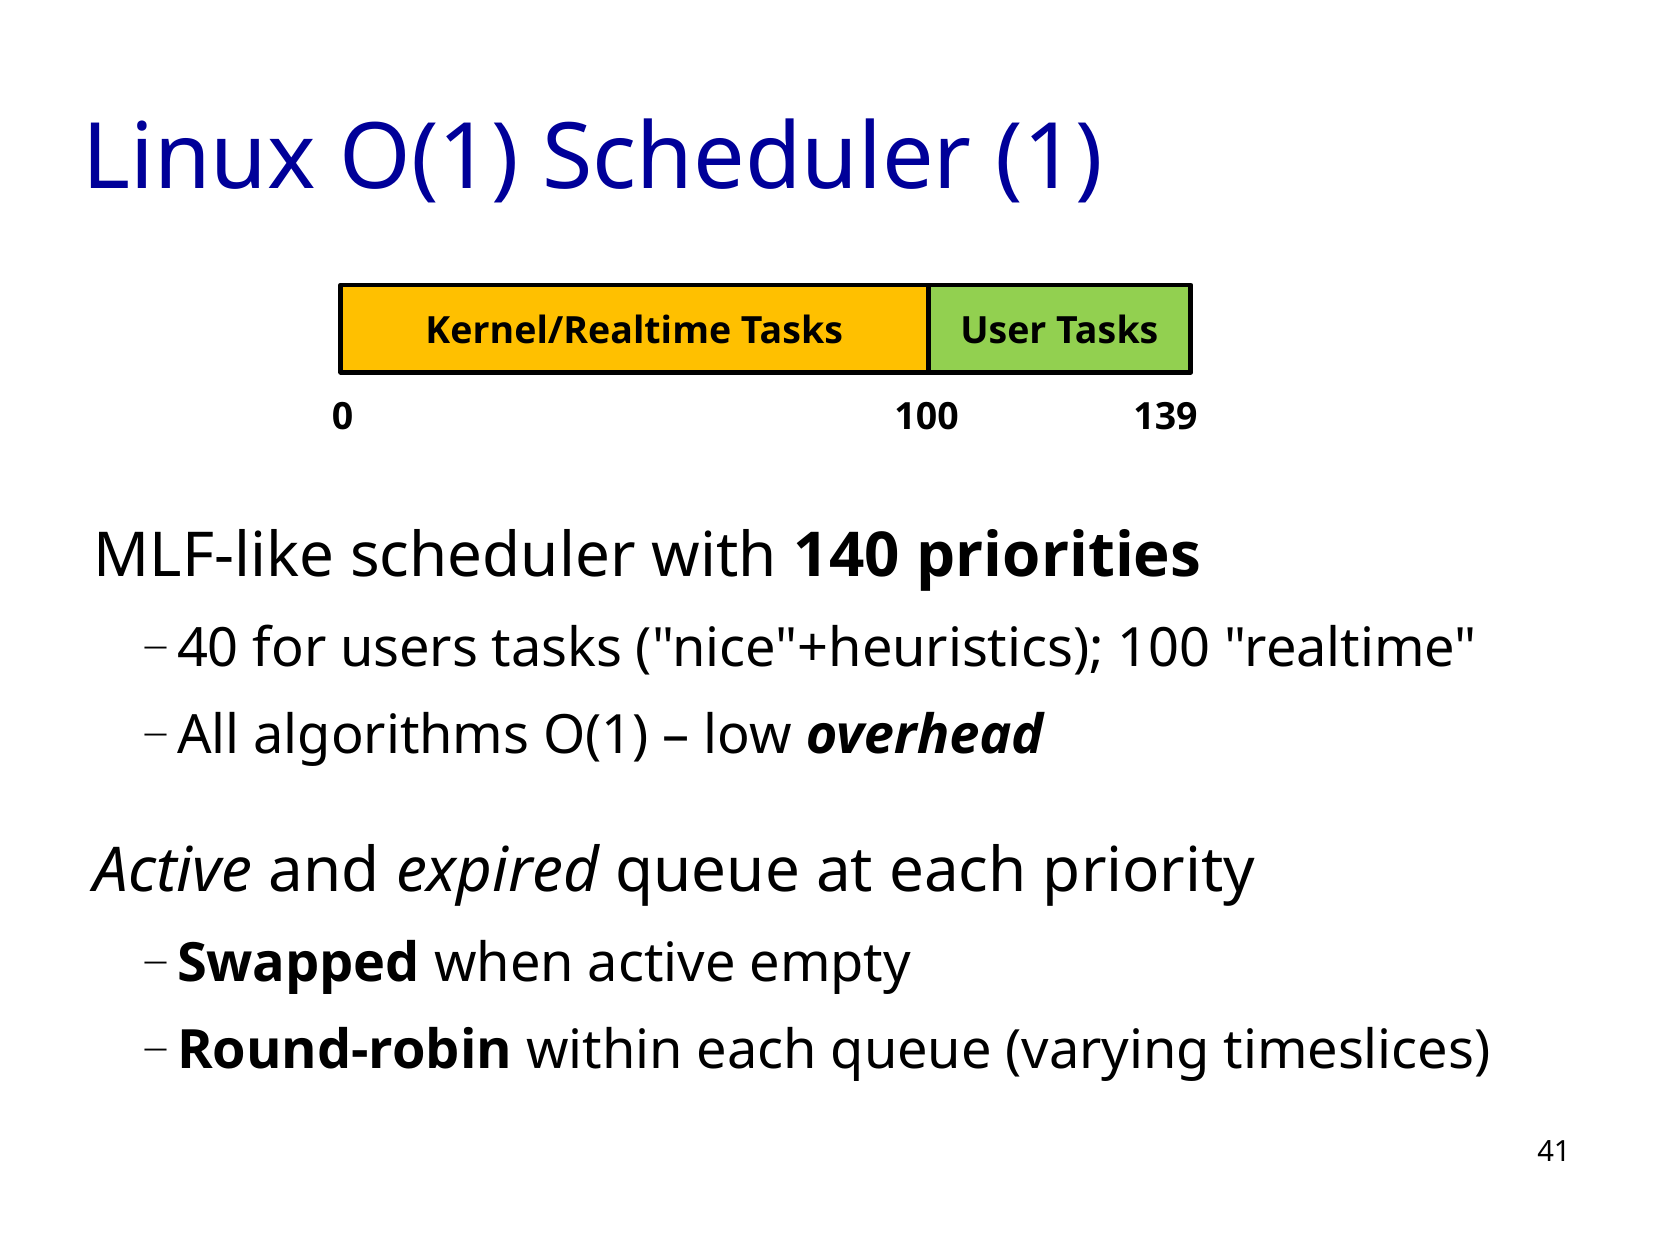

# Linux O(1) Scheduler (1)
Kernel/Realtime Tasks
User Tasks
0
100
139
MLF-like scheduler with 140 priorities
40 for users tasks ("nice"+heuristics); 100 "realtime"
All algorithms O(1) – low overhead
Active and expired queue at each priority
Swapped when active empty
Round-robin within each queue (varying timeslices)
41